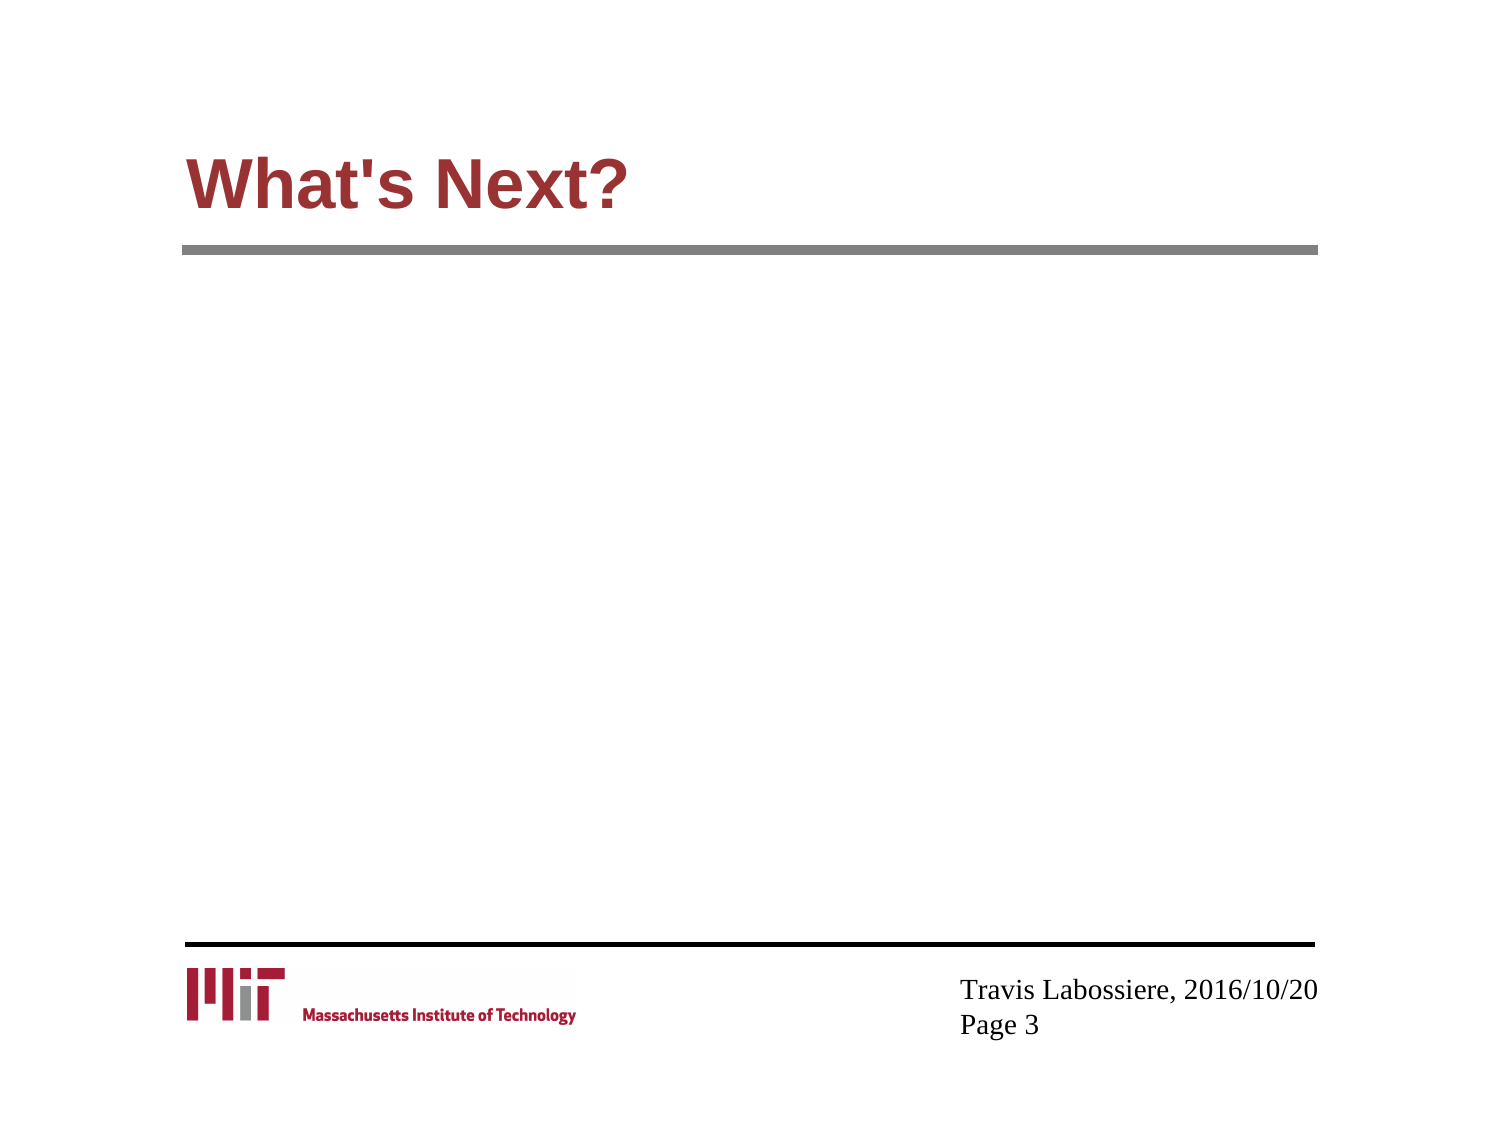

# What's Next?
Travis Labossiere, 2016/10/20
Page